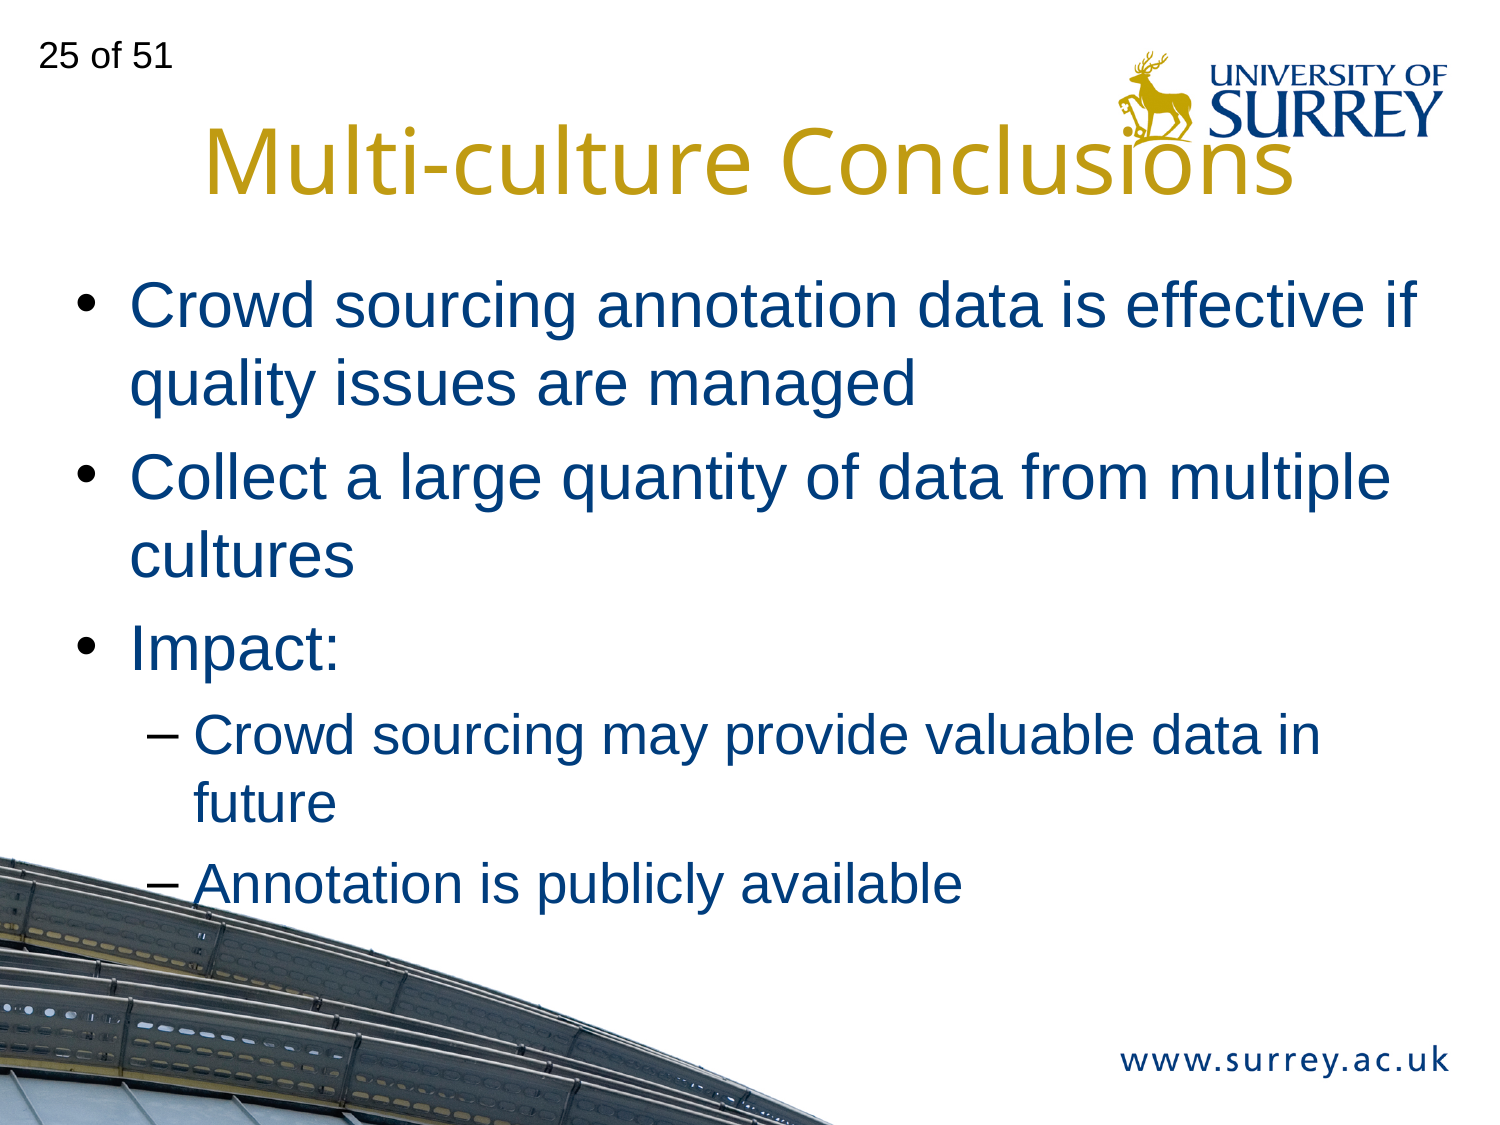

# Multi-culture Conclusions
Crowd sourcing annotation data is effective if quality issues are managed
Collect a large quantity of data from multiple cultures
Impact:
Crowd sourcing may provide valuable data in future
Annotation is publicly available